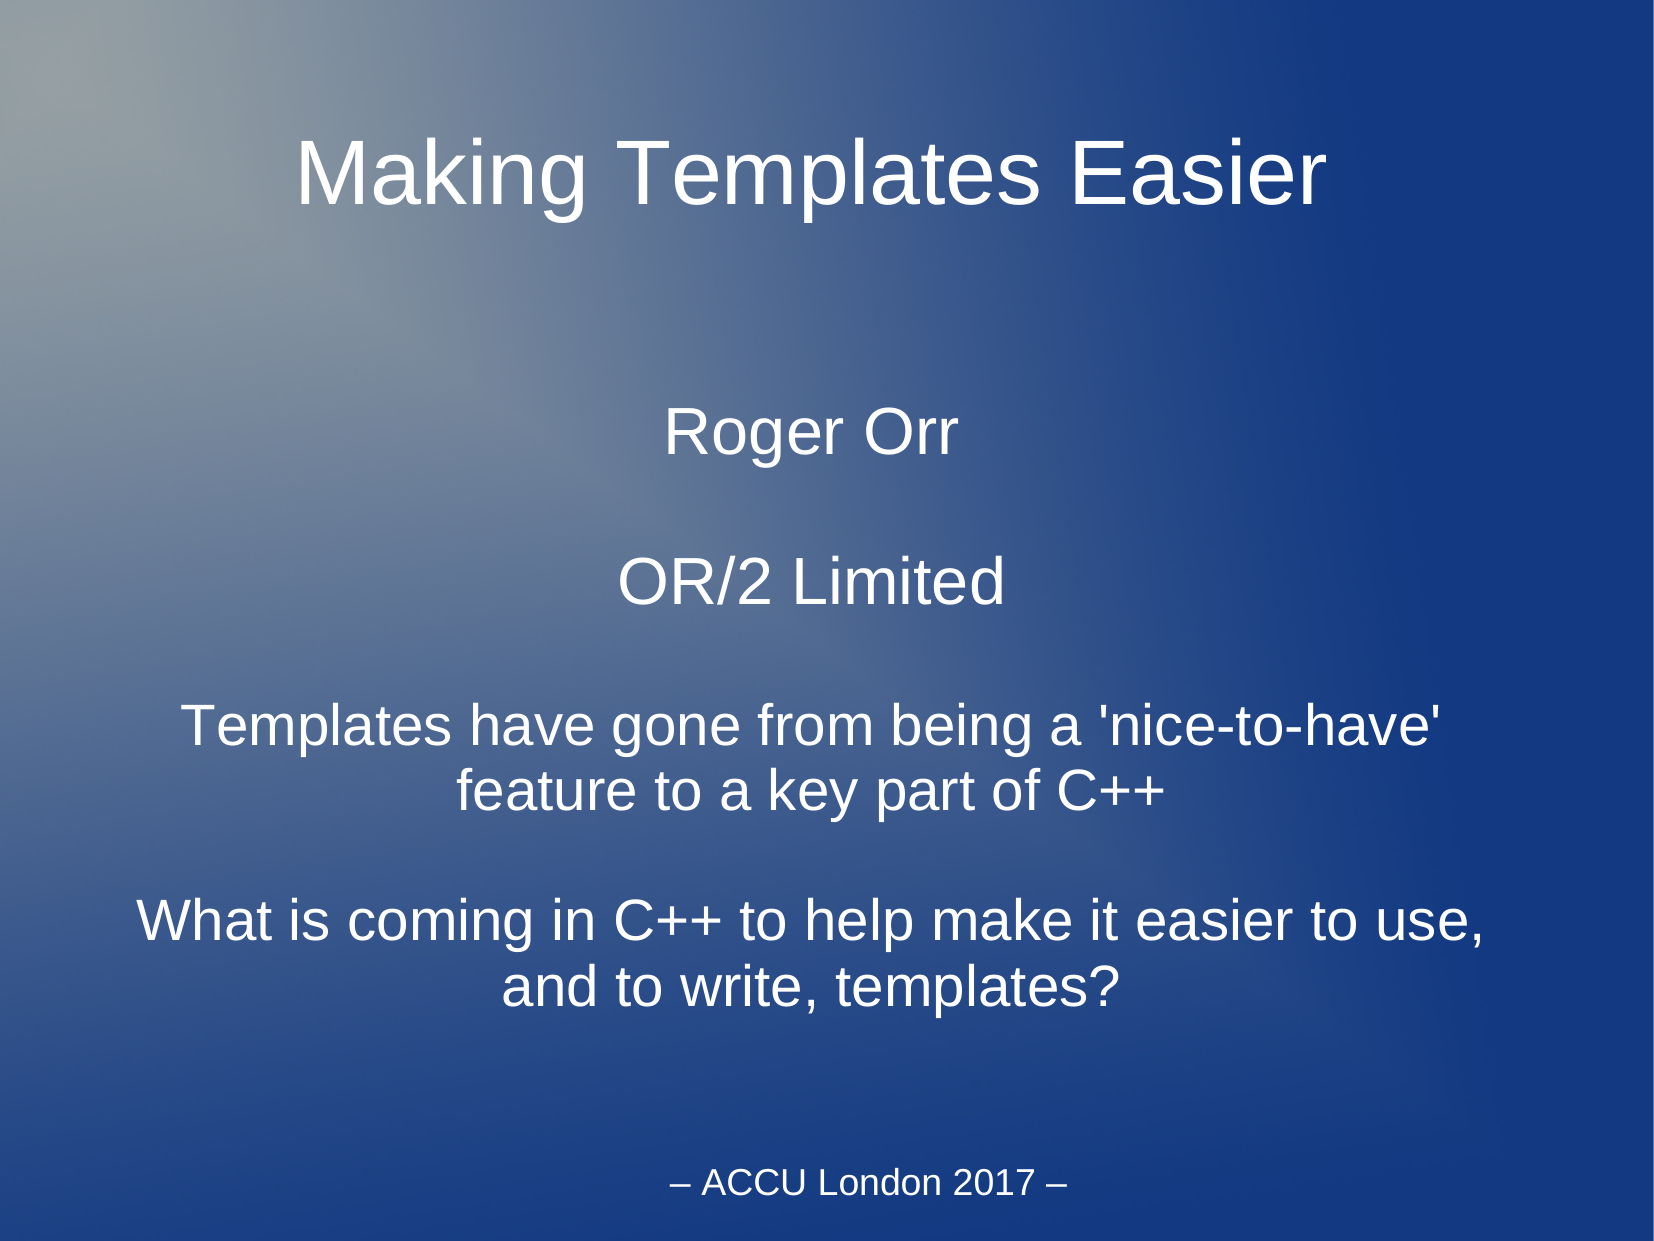

# Making Templates Easier
Roger Orr
OR/2 Limited
Templates have gone from being a 'nice-to-have' feature to a key part of C++
What is coming in C++ to help make it easier to use, and to write, templates?
– ACCU London 2017 –